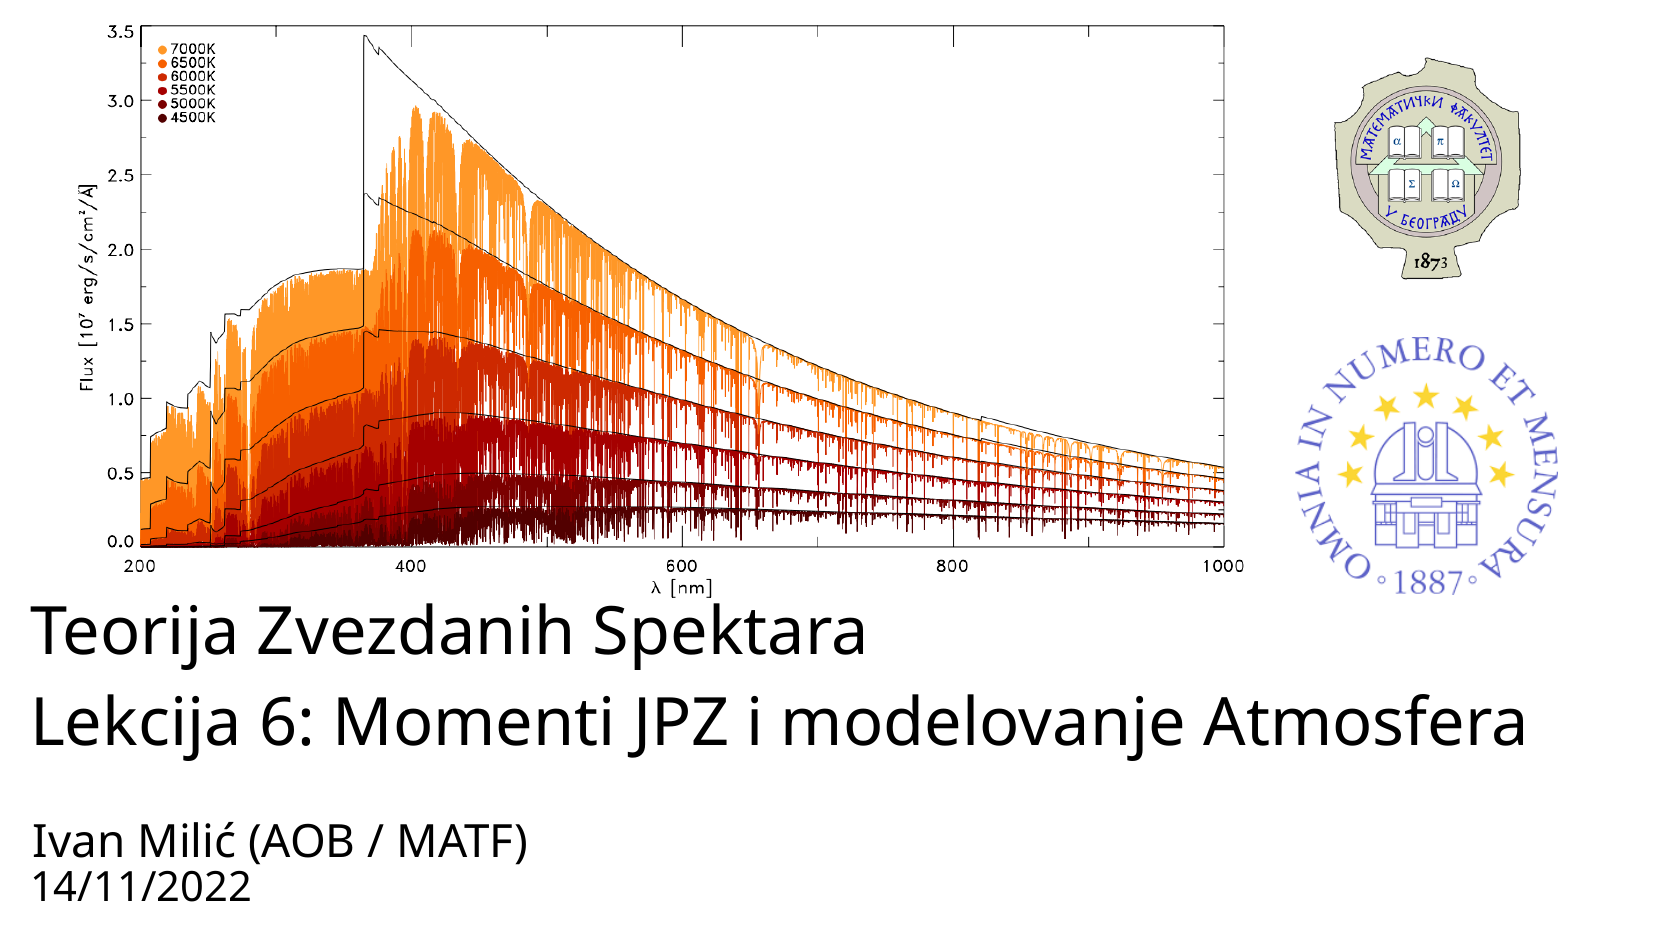

Teorija Zvezdanih Spektara
Lekcija 6: Momenti JPZ i modelovanje Atmosfera
Ivan Milić (AOB / MATF)
# 14/11/2022